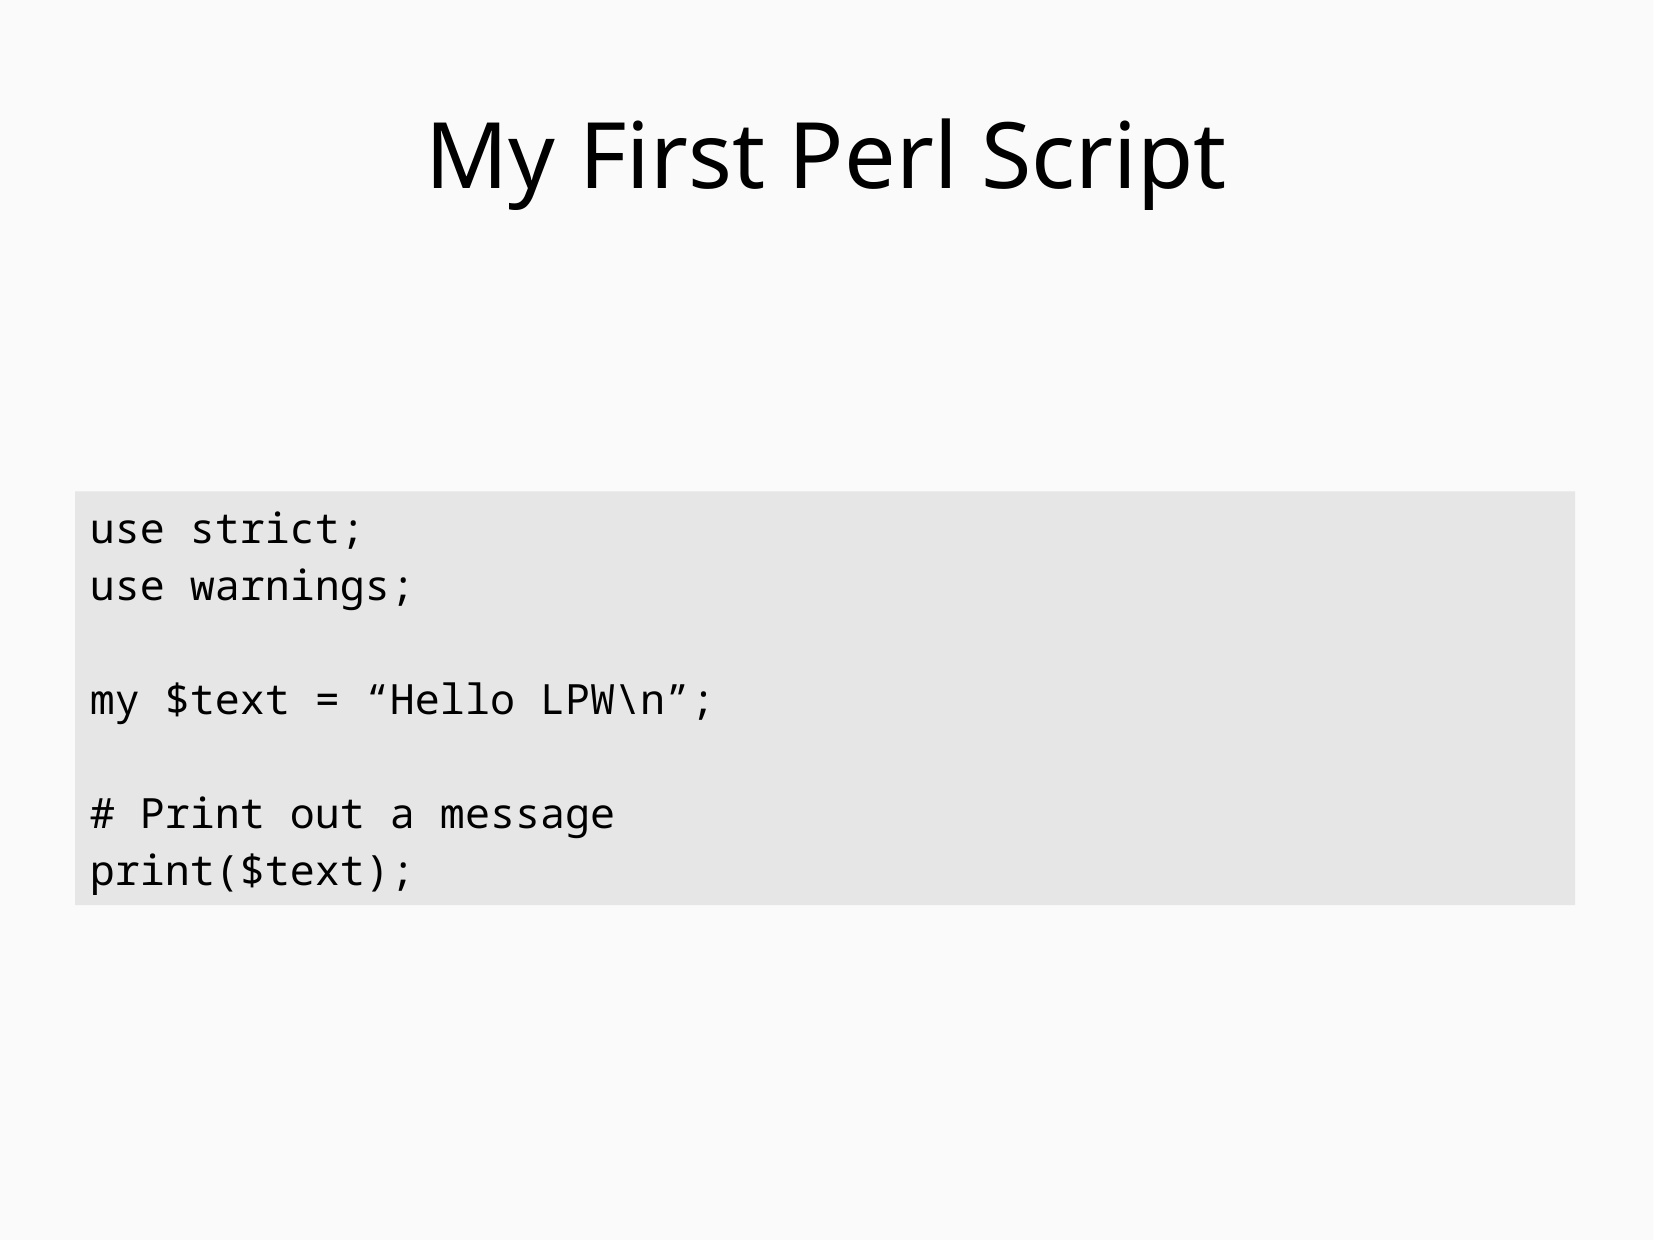

# My First Perl Script
use strict;
use warnings;
my $text = “Hello LPW\n”;
# Print out a message
print($text);